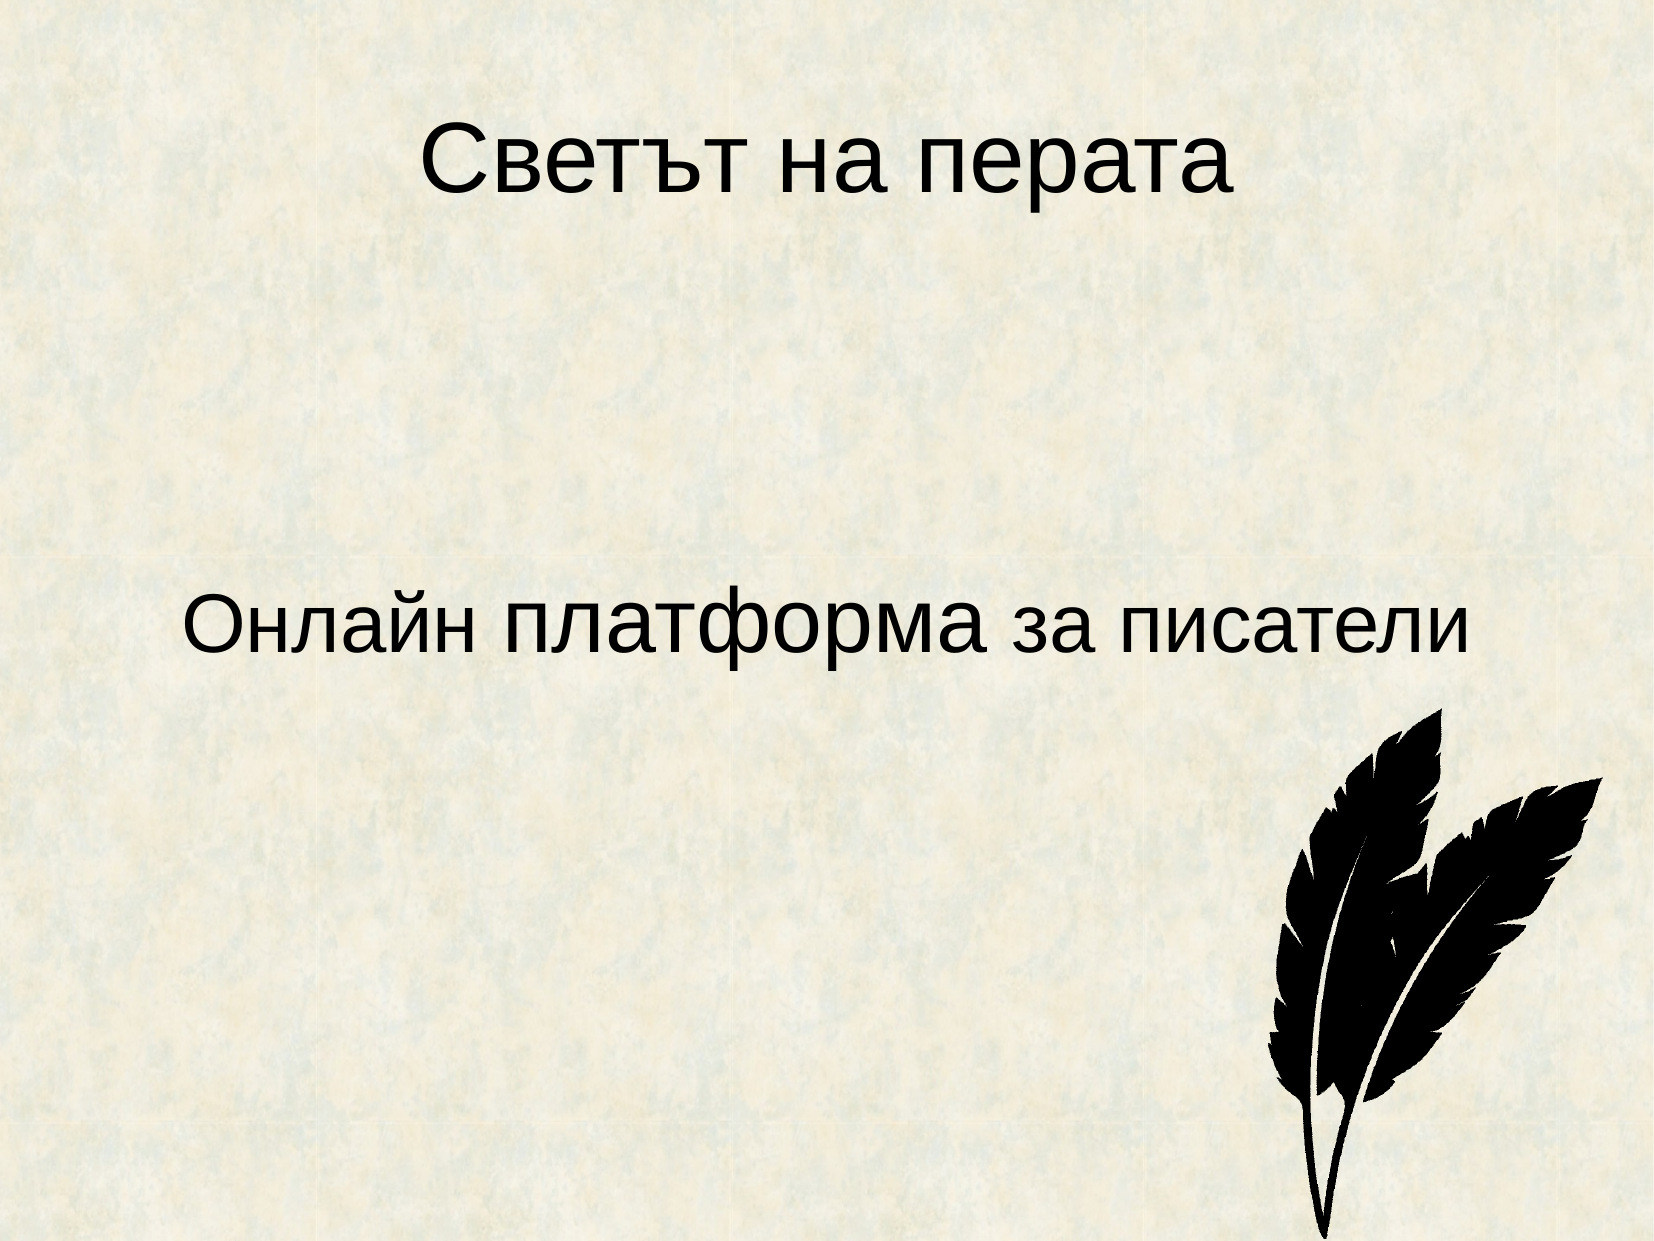

# Светът на перата
Онлайн платформа за писатели